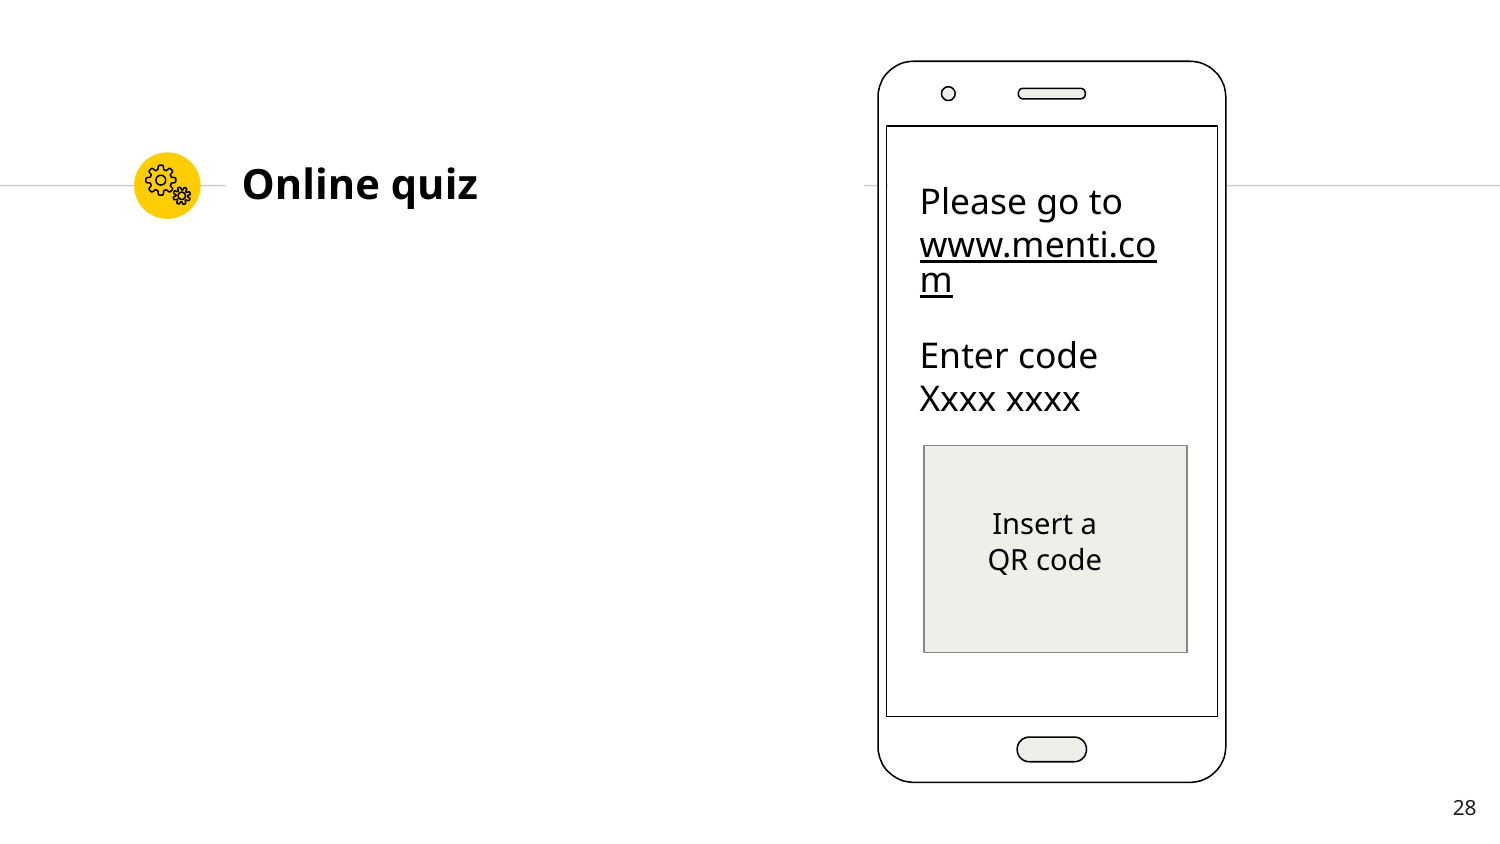

Please go to www.menti.com
Enter code
Xxxx xxxx
# Online quiz
Insert a QR code